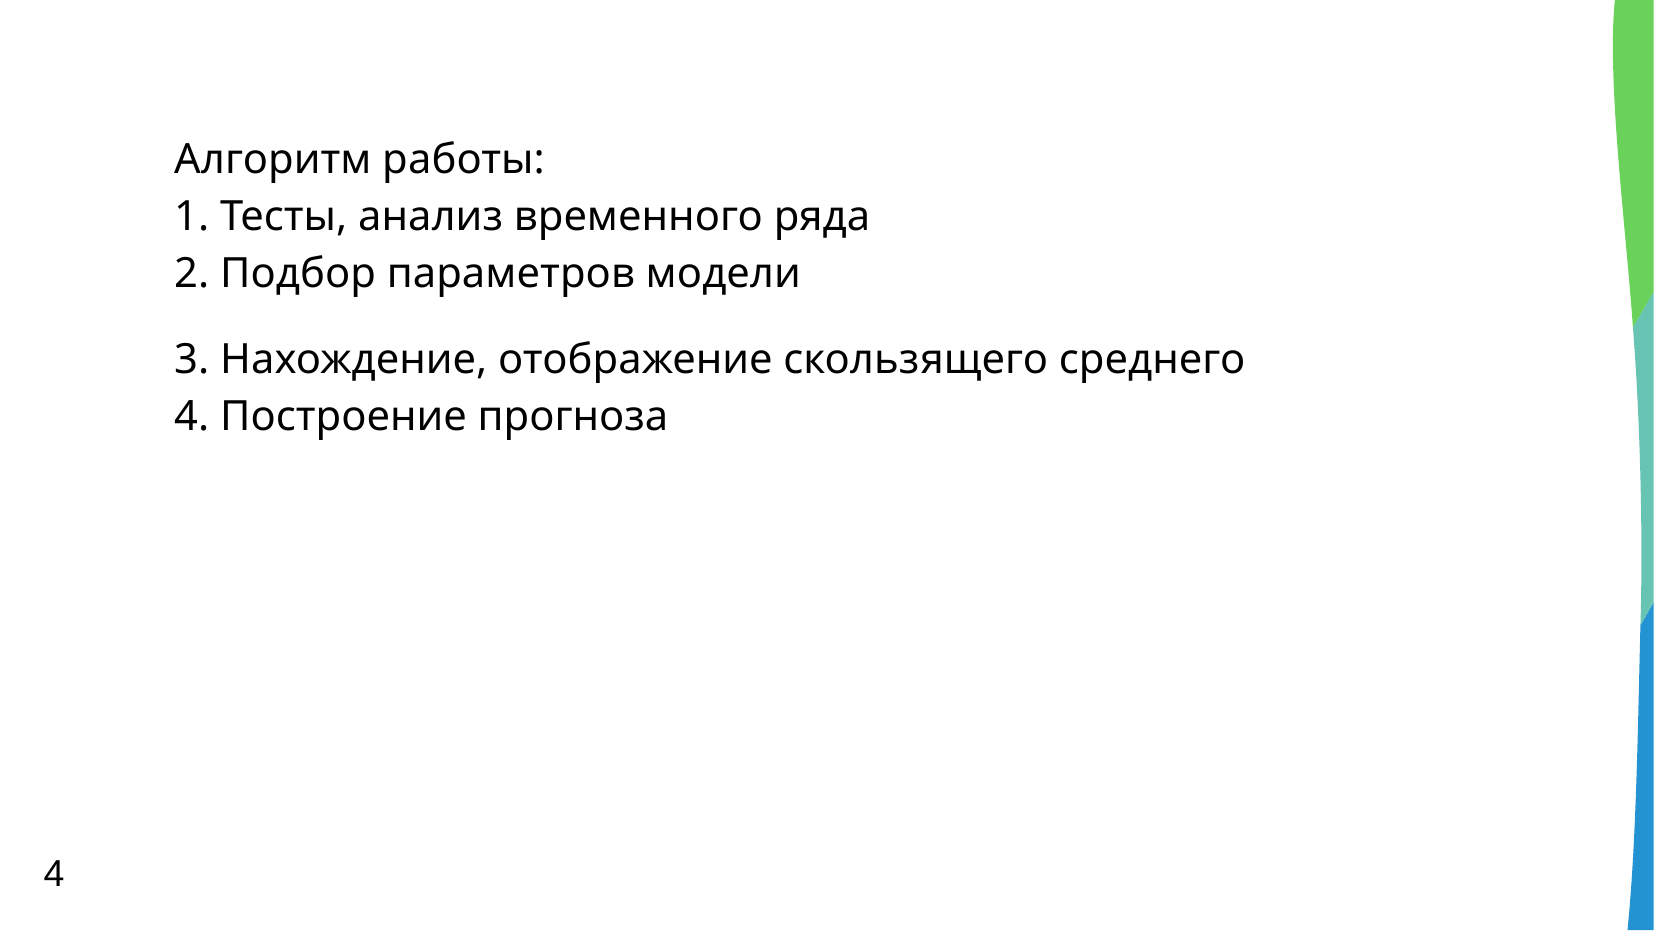

Алгоритм работы:
1. Тесты, анализ временного ряда
2. Подбор параметров модели
3. Нахождение, отображение скользящего среднего
4. Построение прогноза